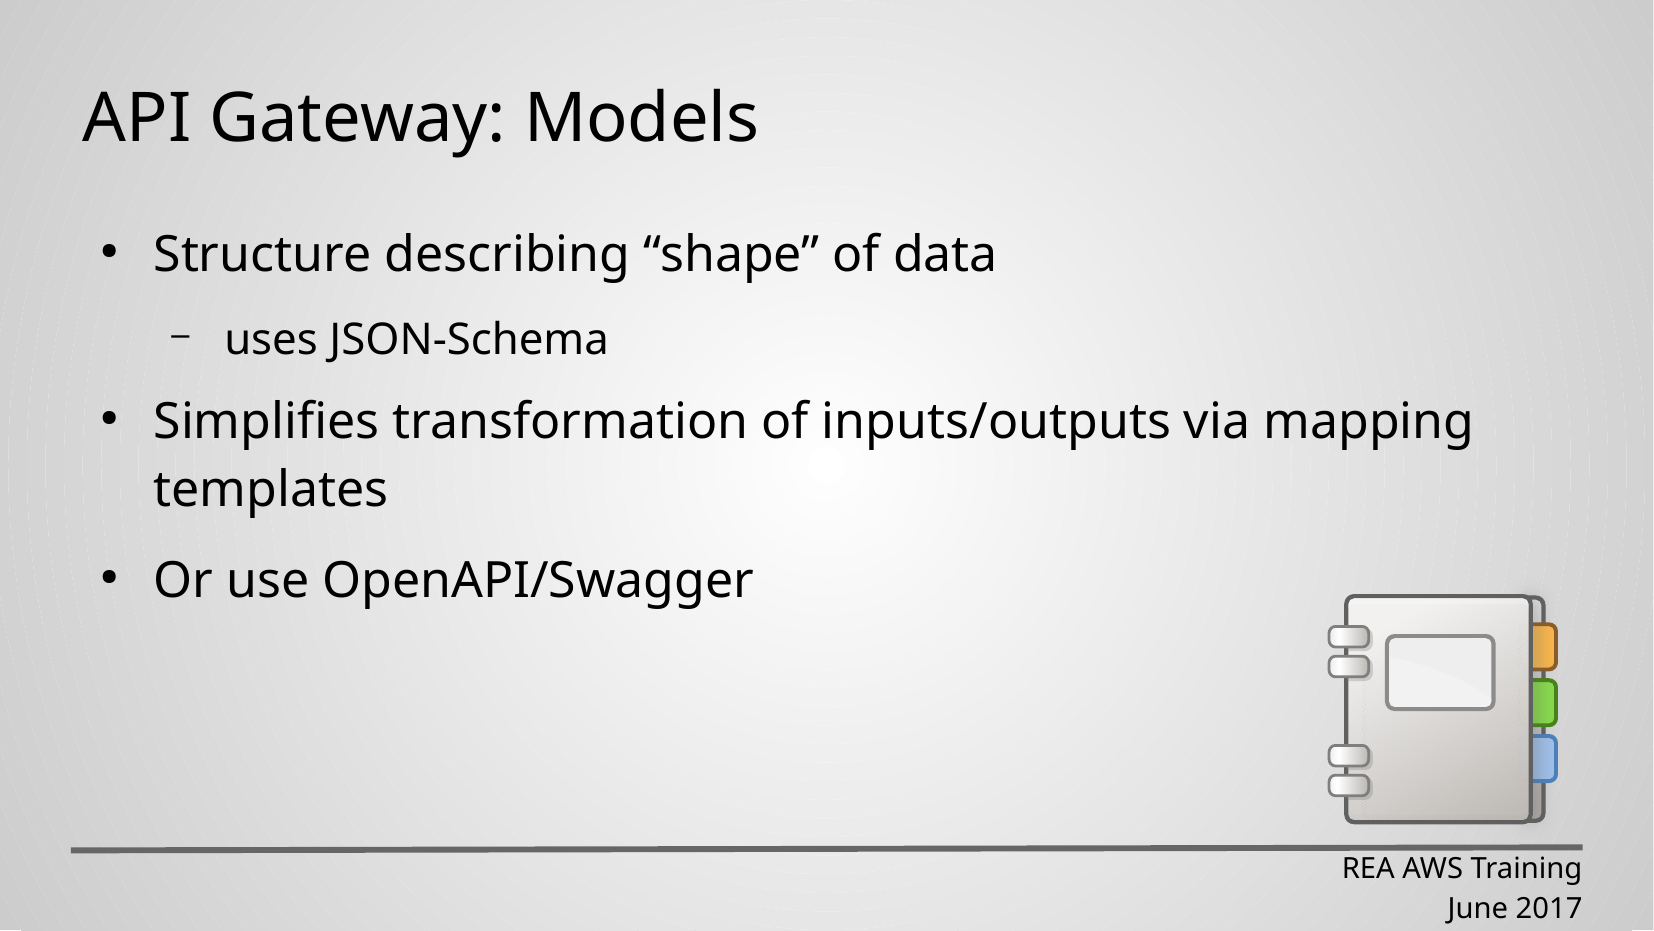

# API Gateway: Models
Structure describing “shape” of data
uses JSON-Schema
Simplifies transformation of inputs/outputs via mapping templates
Or use OpenAPI/Swagger